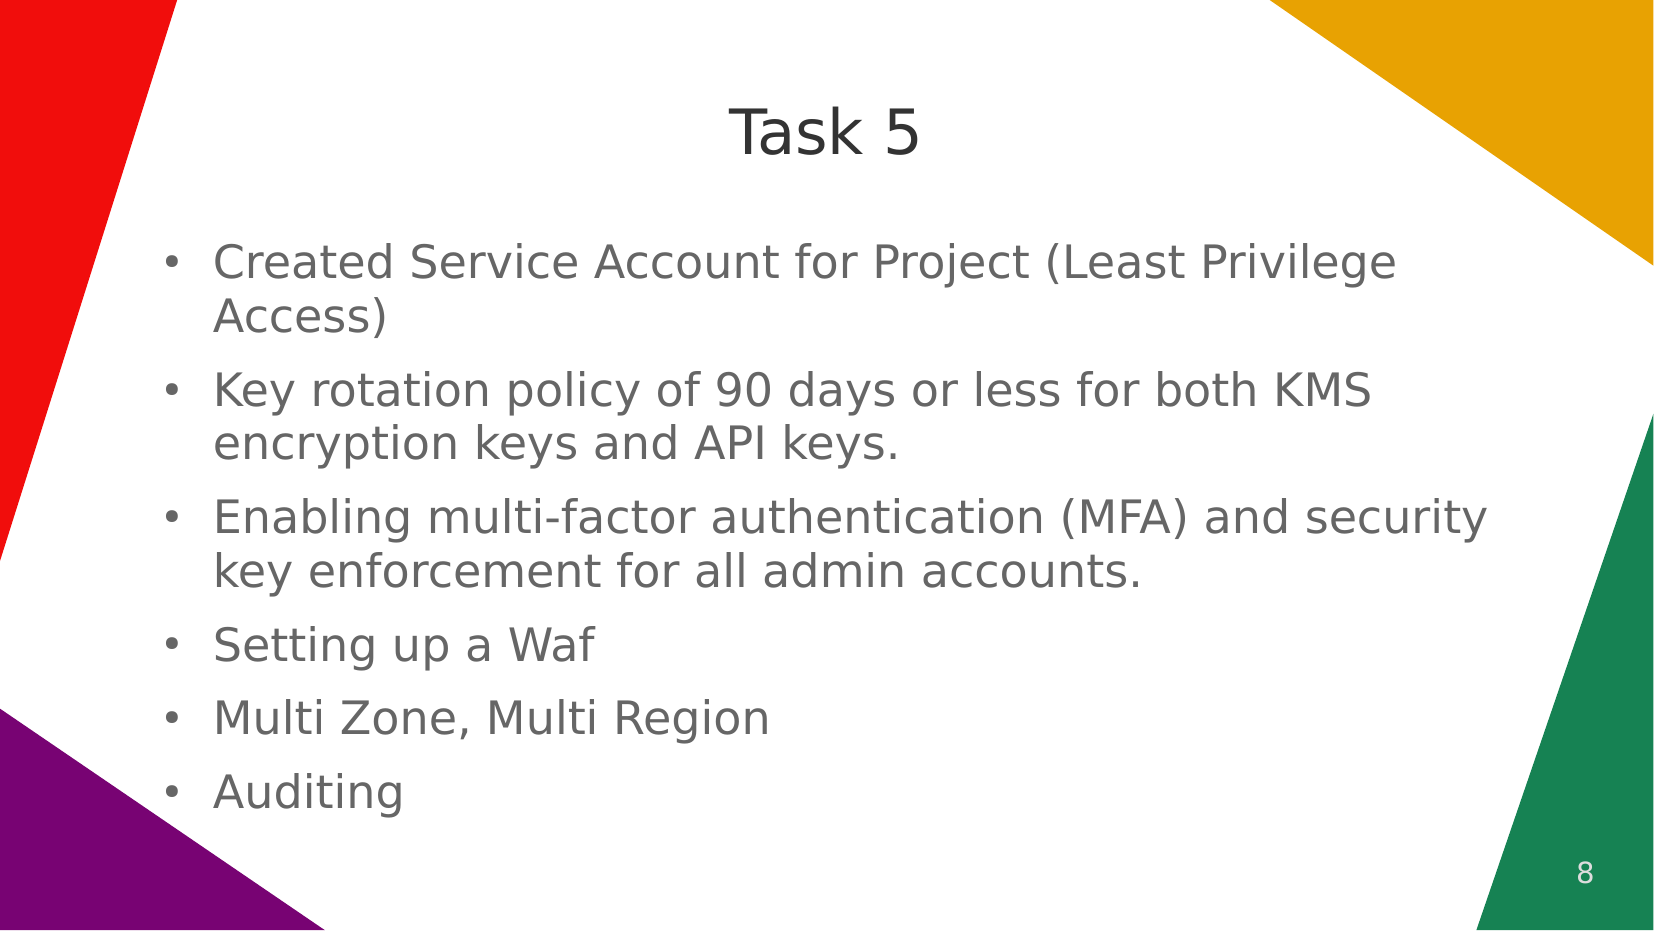

# Task 5
Created Service Account for Project (Least Privilege Access)
Key rotation policy of 90 days or less for both KMS encryption keys and API keys.
Enabling multi-factor authentication (MFA) and security key enforcement for all admin accounts.
Setting up a Waf
Multi Zone, Multi Region
Auditing
8